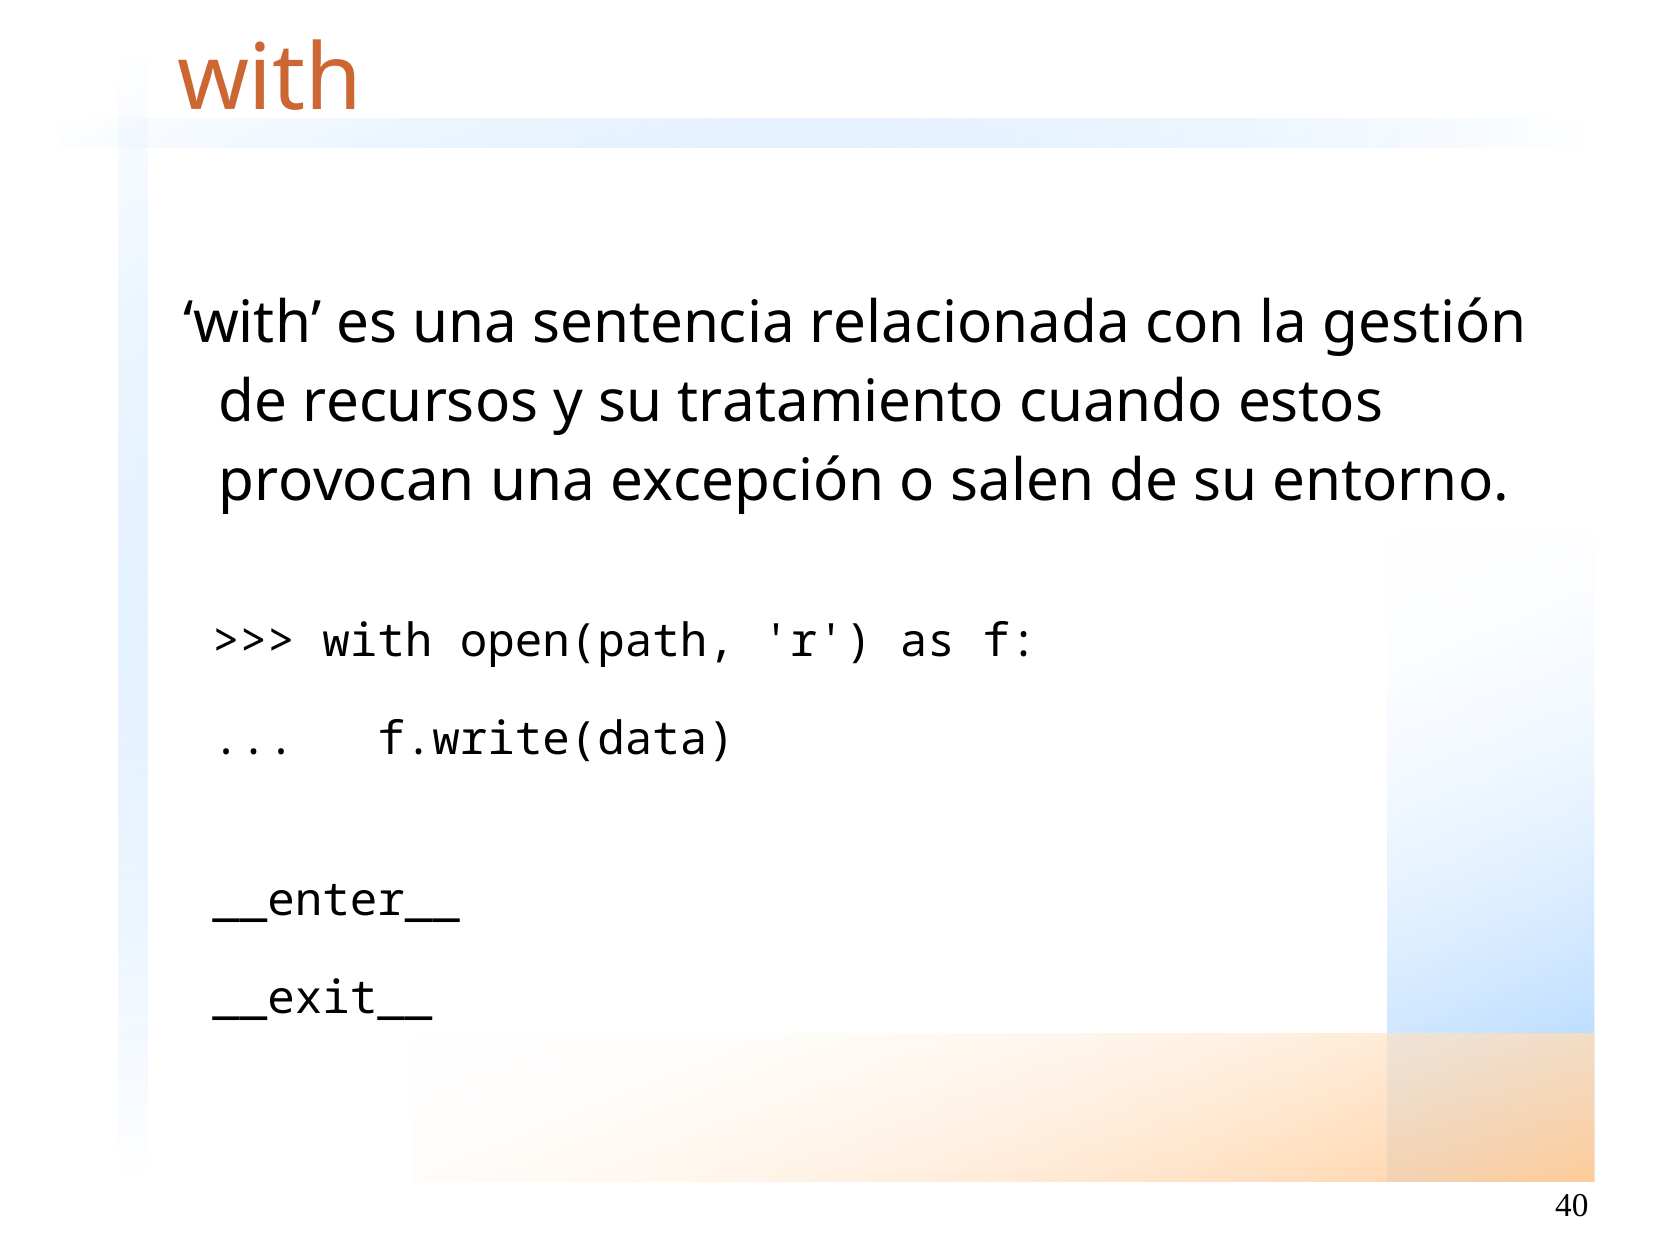

# with
‘with’ es una sentencia relacionada con la gestión de recursos y su tratamiento cuando estos provocan una excepción o salen de su entorno.
>>> with open(path, 'r') as f:
... f.write(data)
__enter__
__exit__